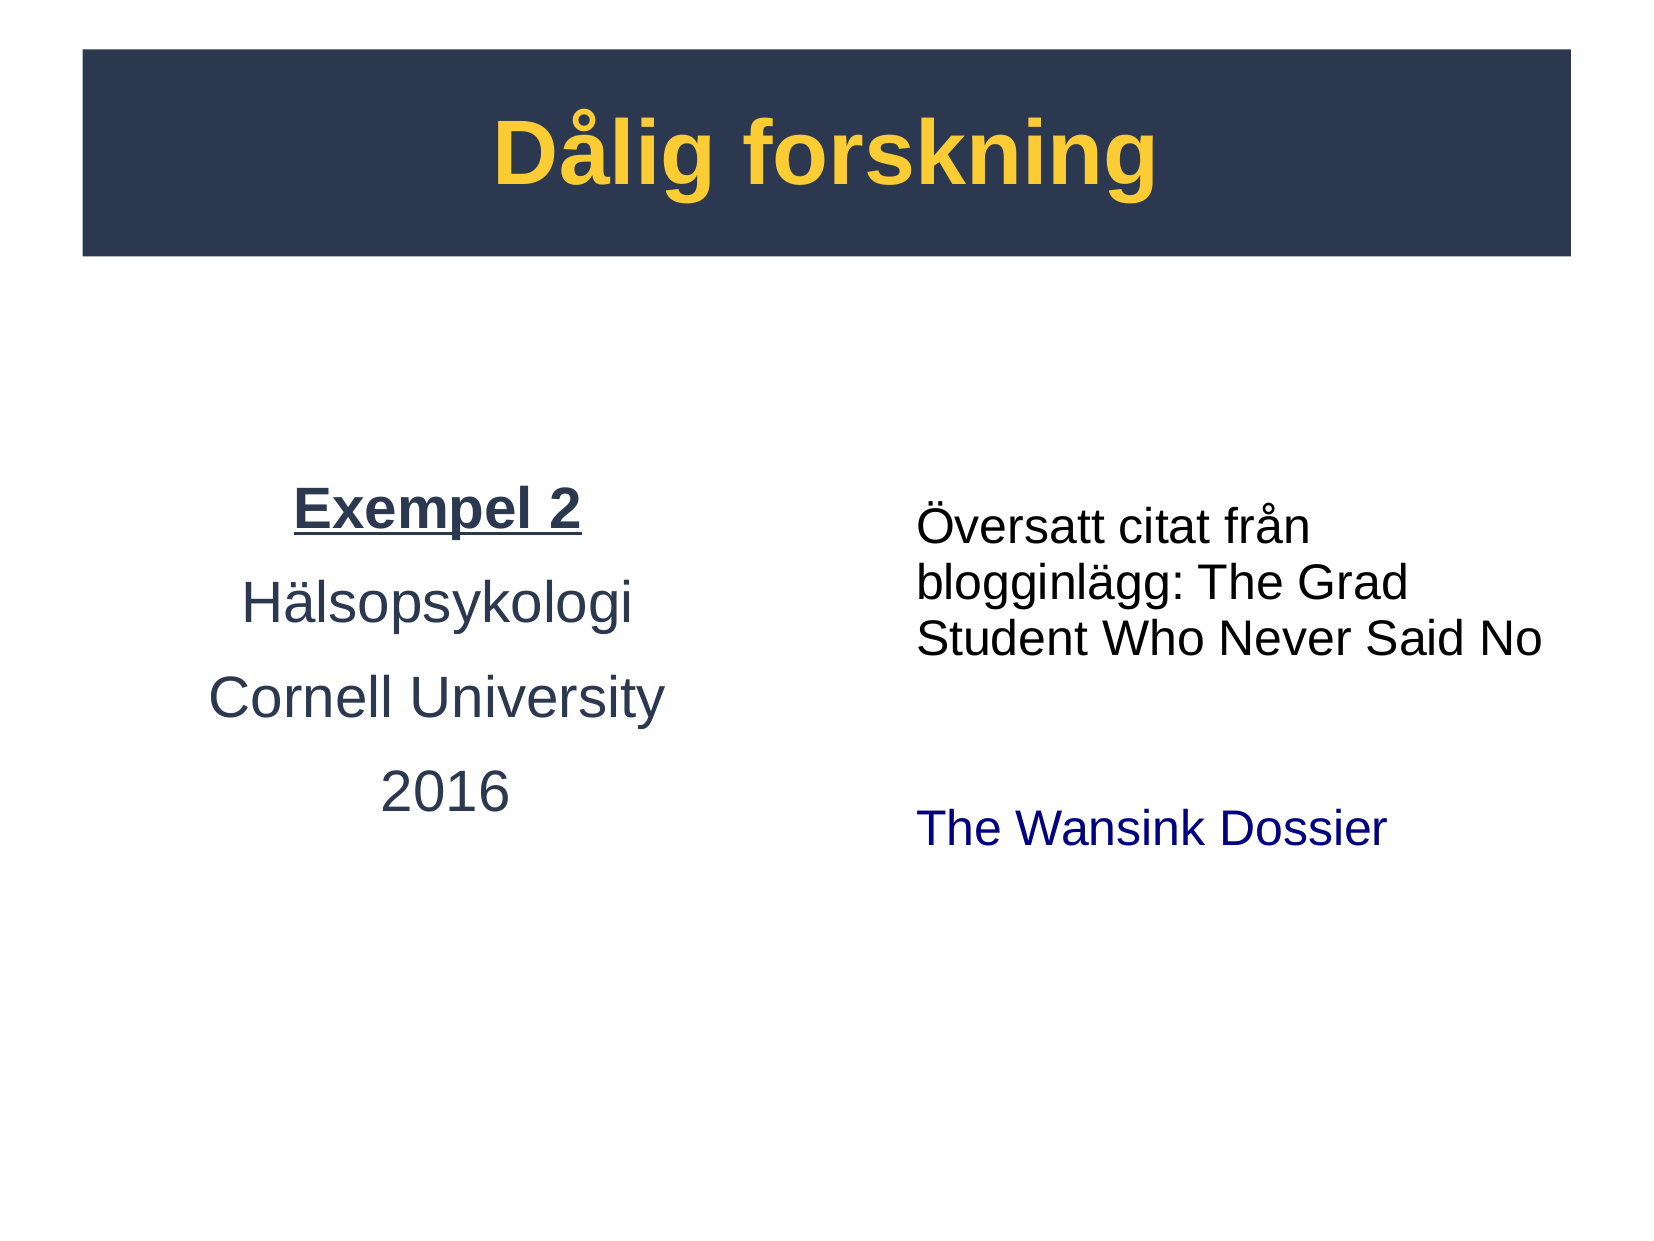

Dålig forskning
# Exempel 2
Hälsopsykologi
Cornell University
2016
Översatt citat från blogginlägg: The Grad Student Who Never Said No
The Wansink Dossier